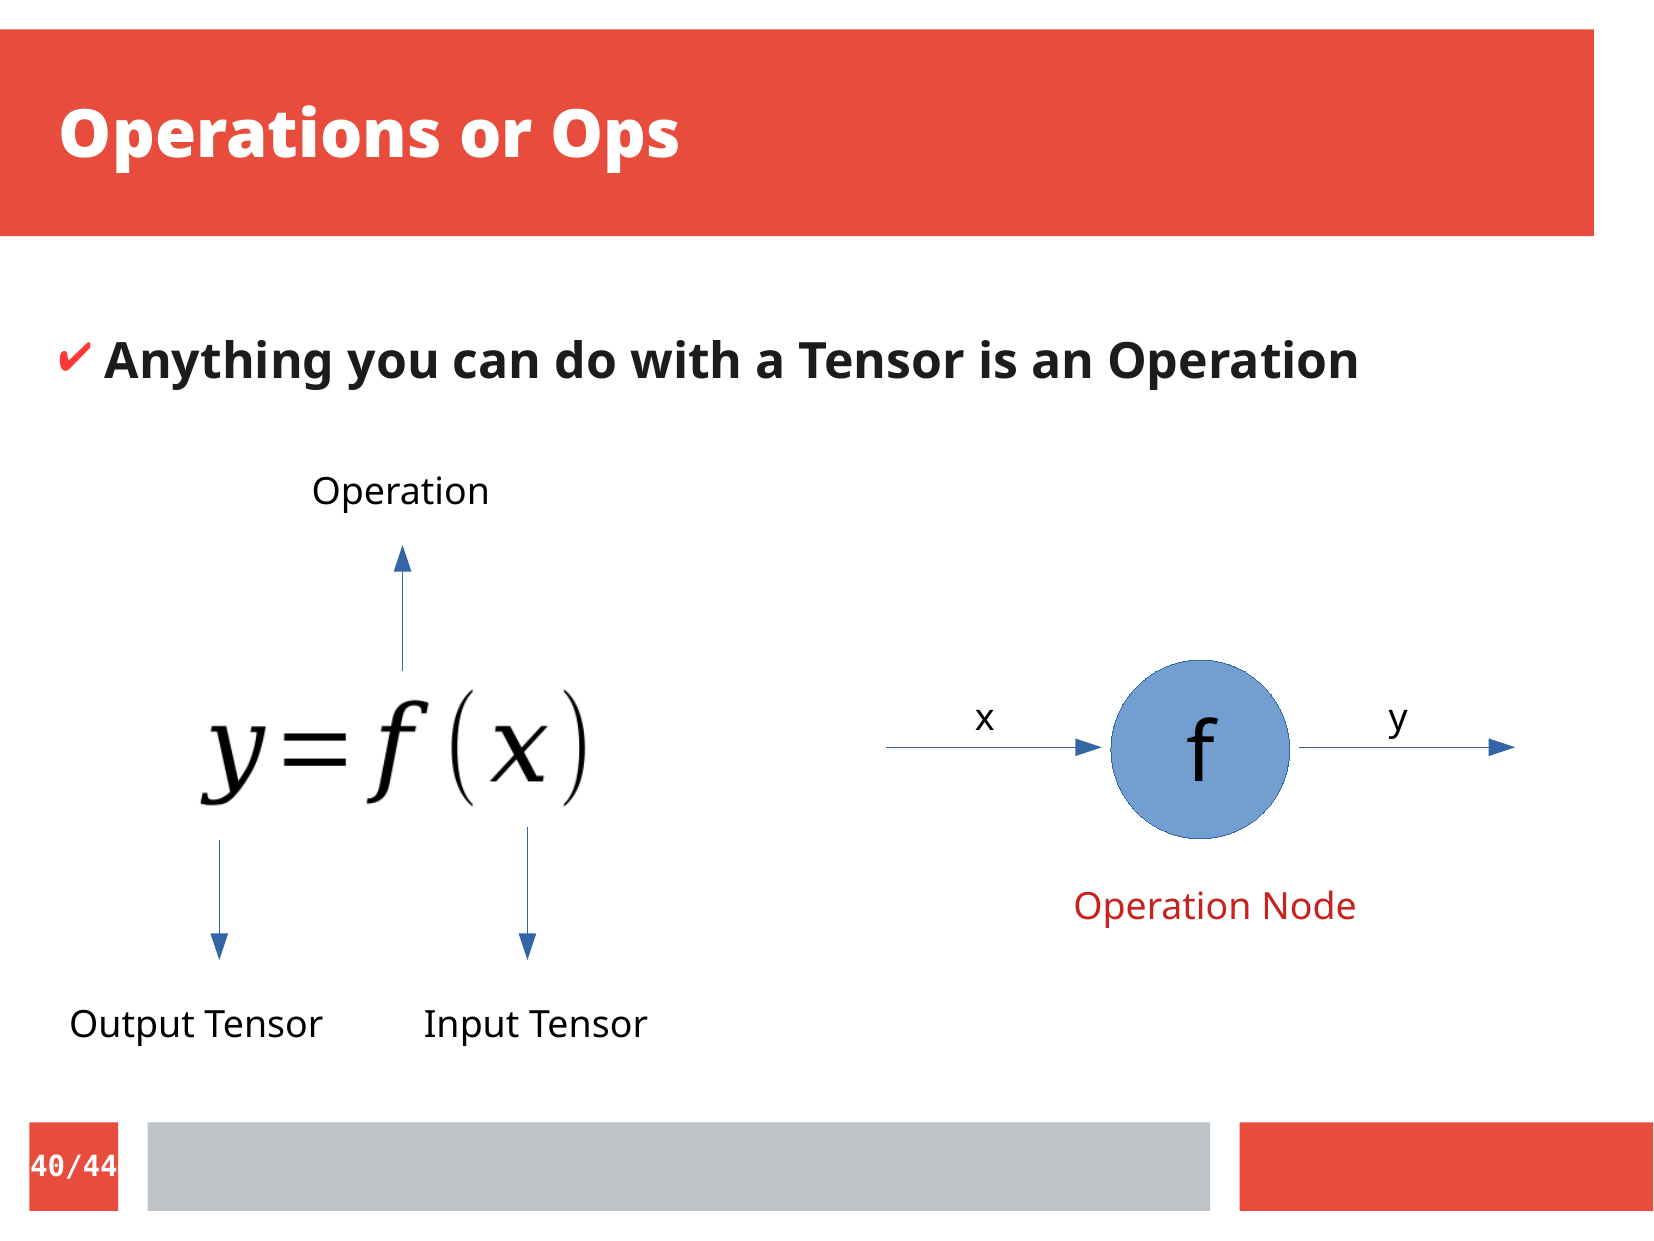

# Operations or Ops
 Anything you can do with a Tensor is an Operation
Operation
f
x
y
Operation Node
Output Tensor
Input Tensor
40